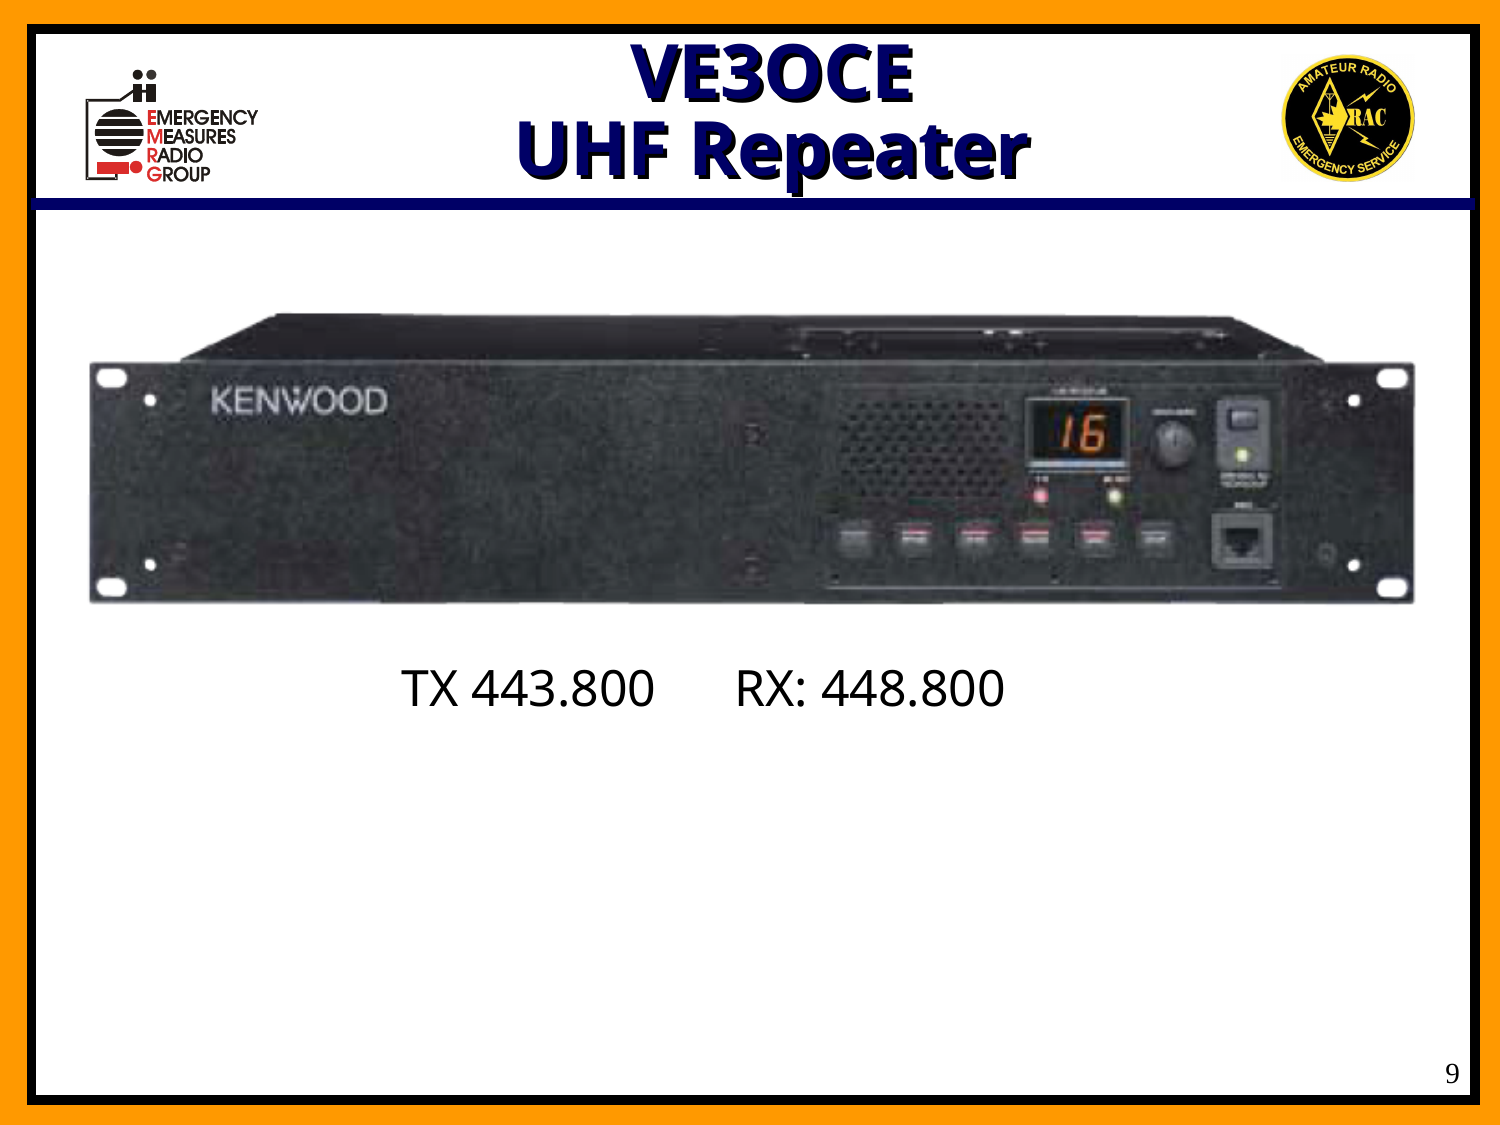

VE3OCE
UHF Repeater
TX 443.800 RX: 448.800
9